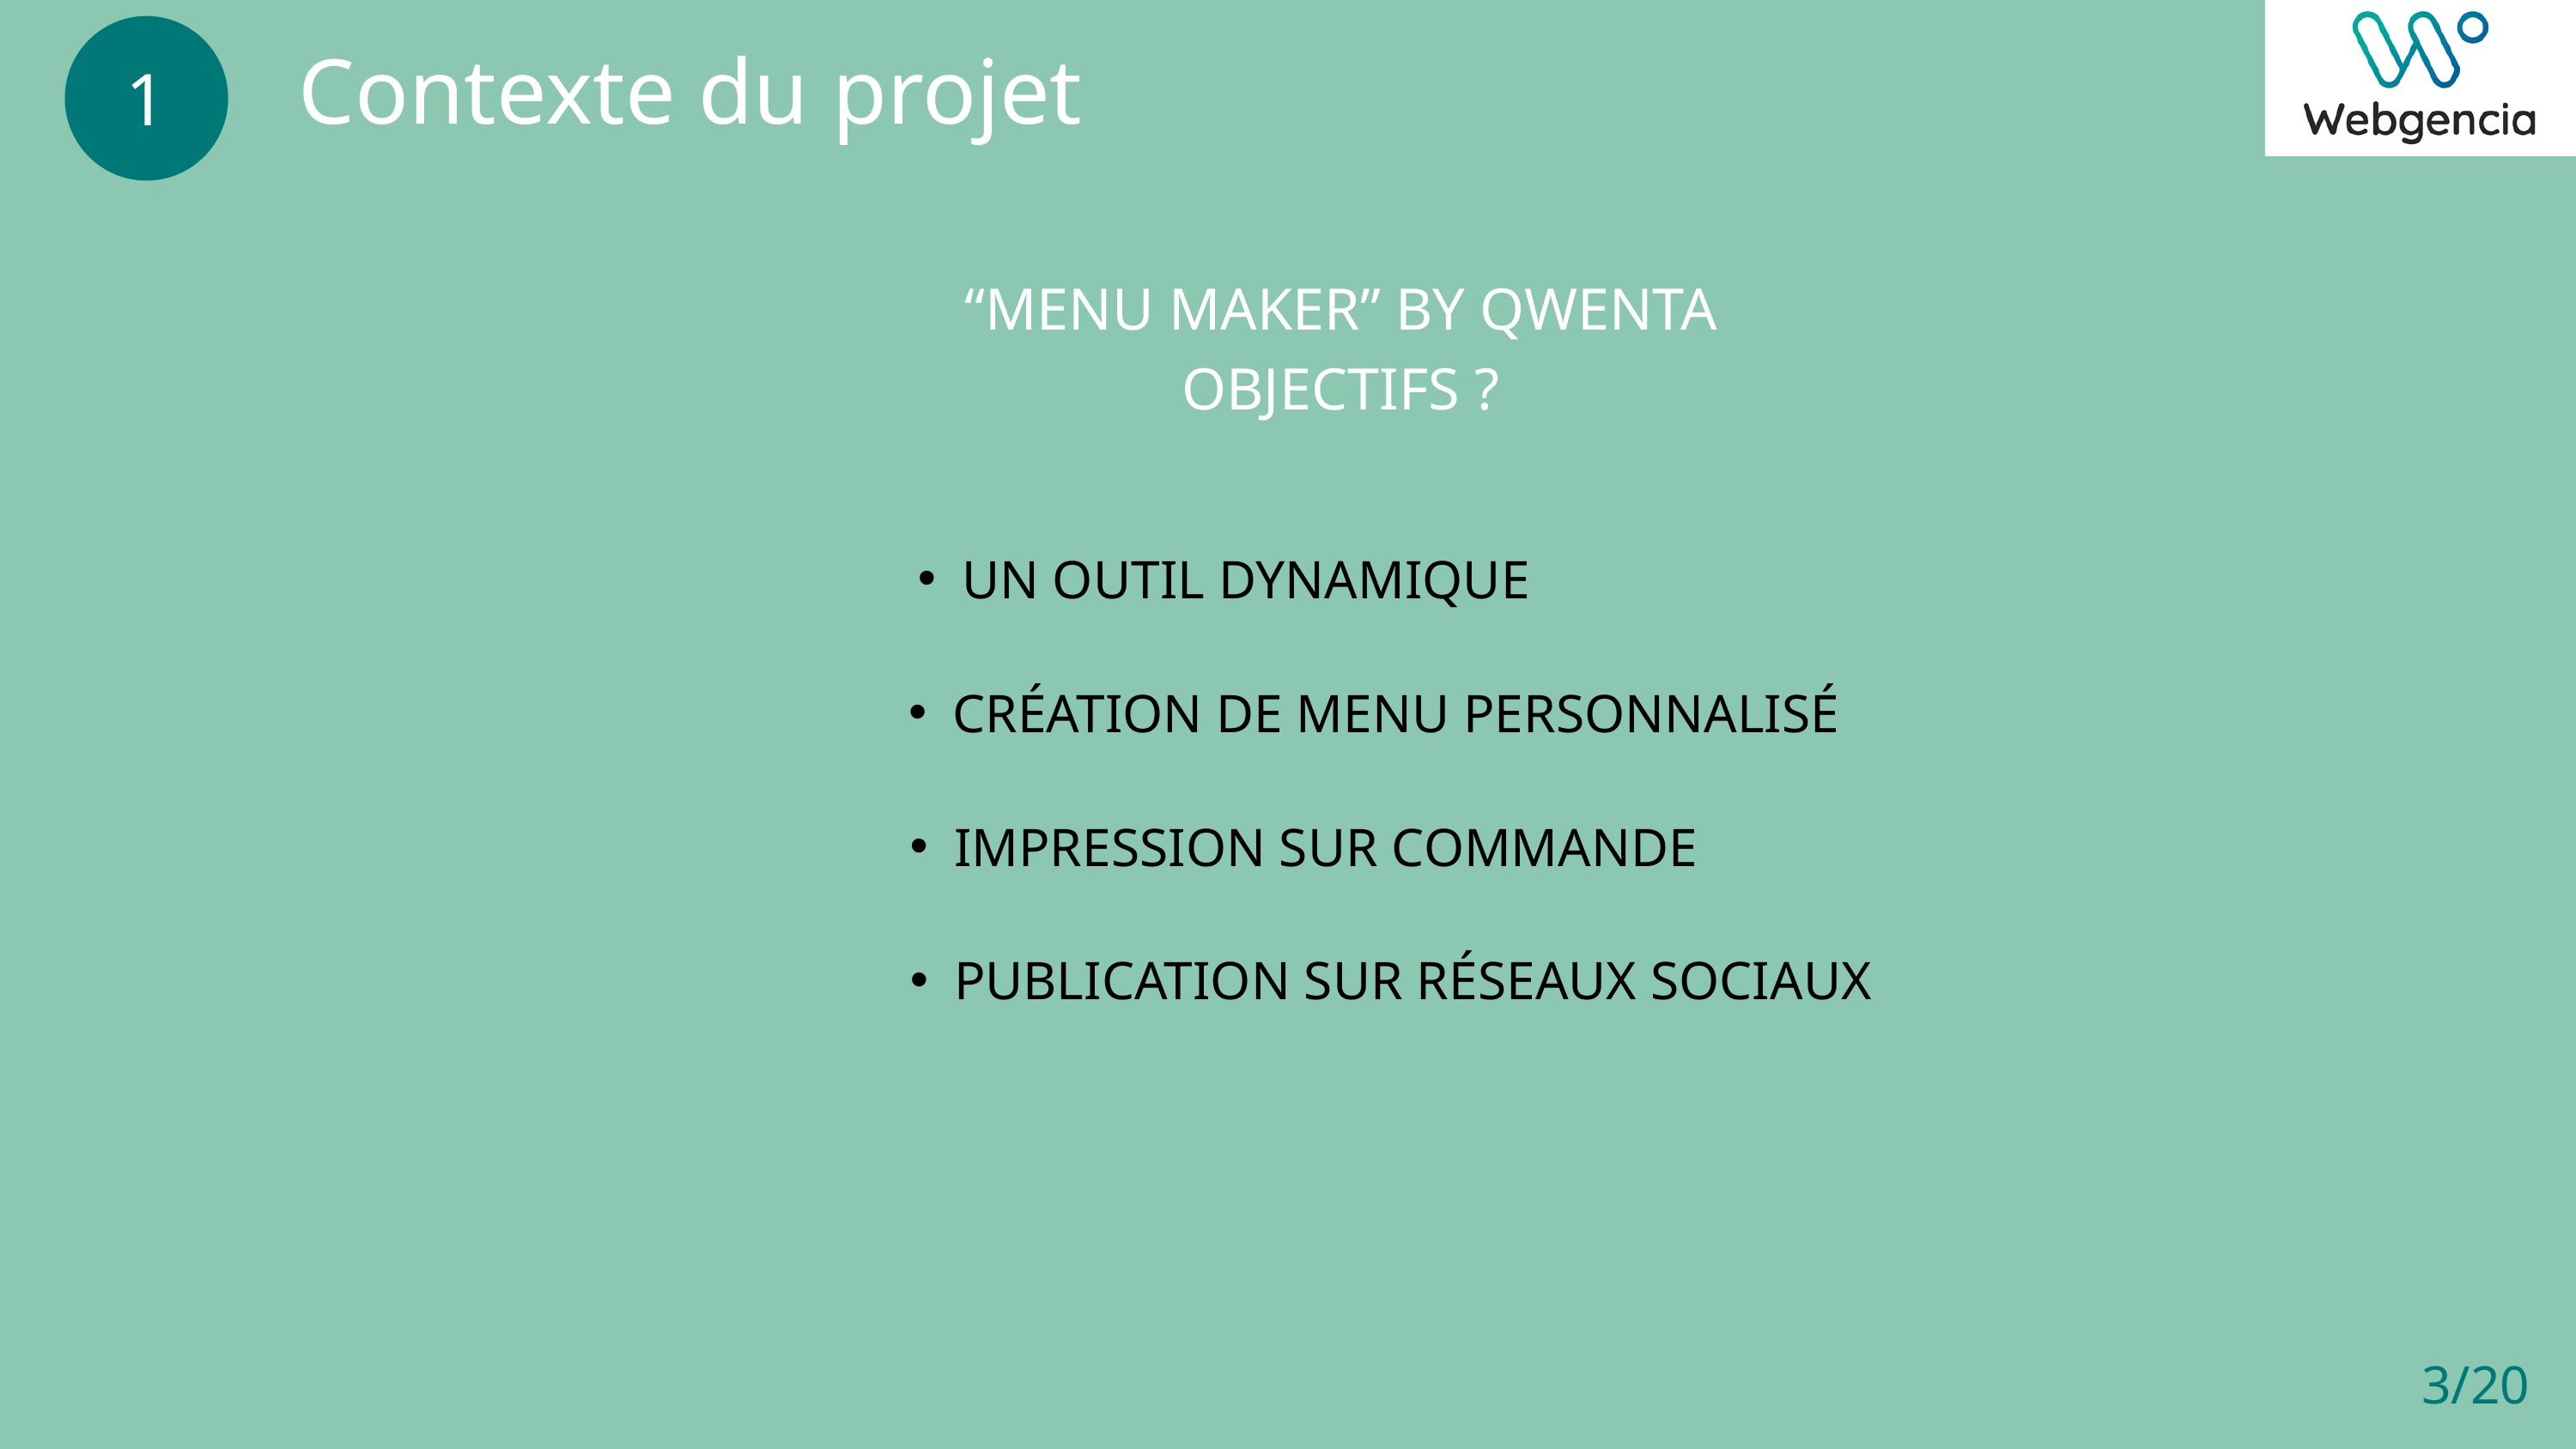

1
Contexte du projet
“MENU MAKER” BY QWENTA
OBJECTIFS ?
UN OUTIL DYNAMIQUE
CRÉATION DE MENU PERSONNALISÉ
IMPRESSION SUR COMMANDE
PUBLICATION SUR RÉSEAUX SOCIAUX
3/20